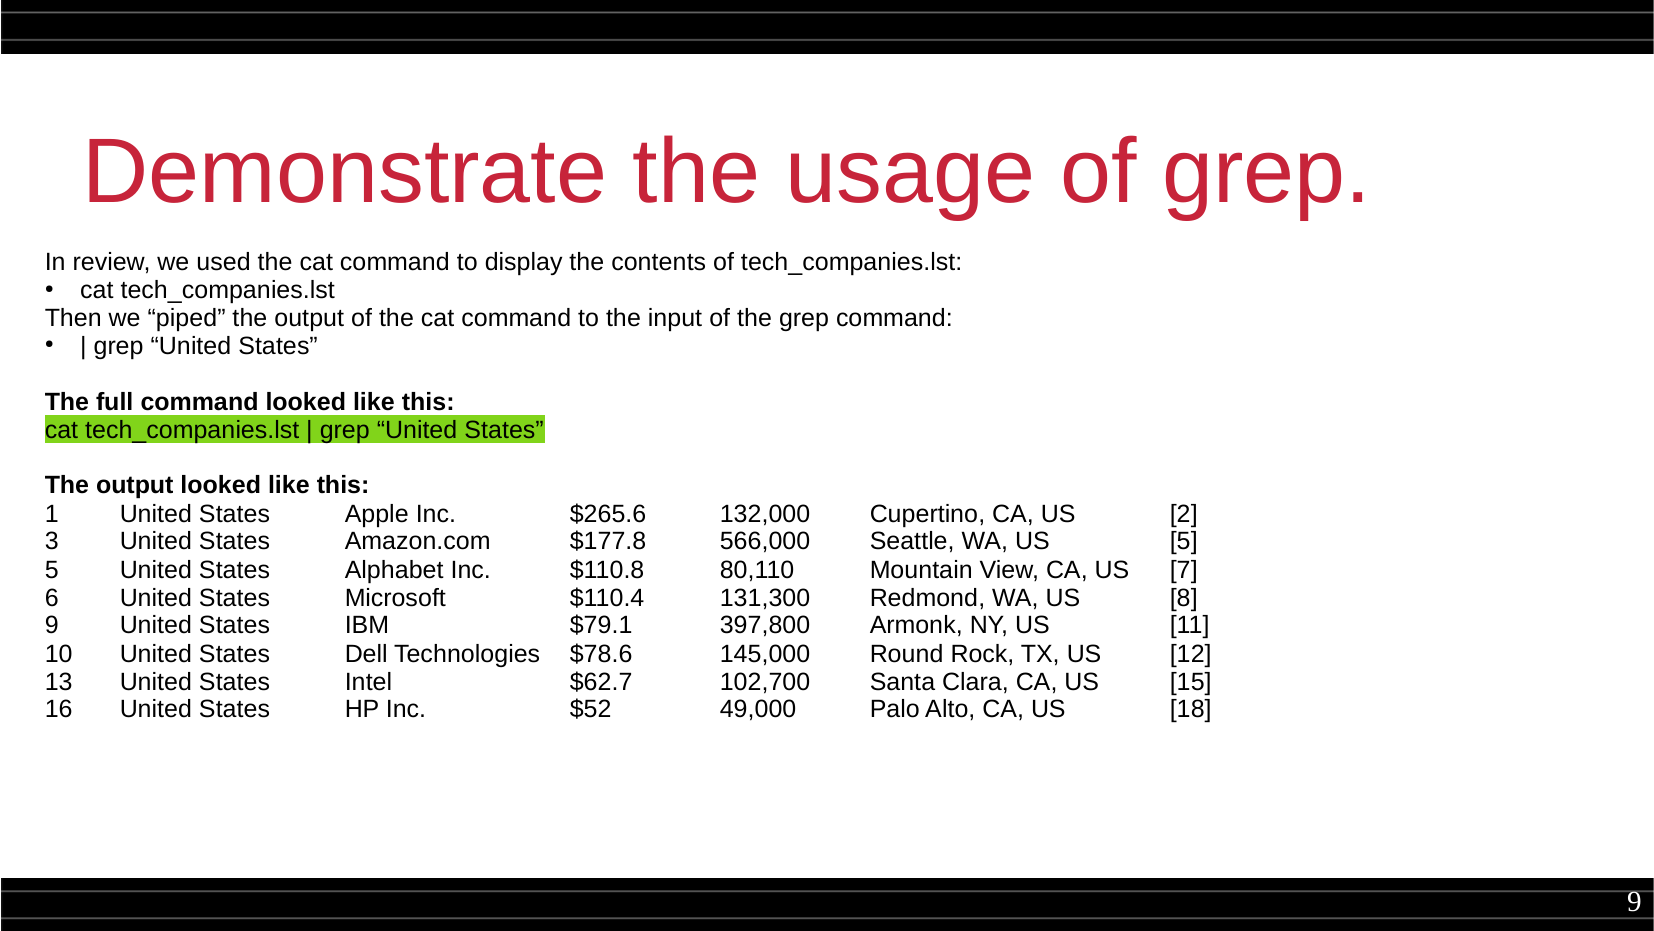

# Demonstrate the usage of grep.
In review, we used the cat command to display the contents of tech_companies.lst:
cat tech_companies.lst
Then we “piped” the output of the cat command to the input of the grep command:
| grep “United States”
The full command looked like this:
cat tech_companies.lst | grep “United States”
The output looked like this:
1 	United States 	Apple Inc. 		$265.6 	132,000 	Cupertino, CA, US 		[2]
3 	United States 	Amazon.com 	$177.8 	566,000 	Seattle, WA, US 		[5]
5 	United States 	Alphabet Inc. 	$110.8 	80,110 	Mountain View, CA, US 	[7]
6 	United States 	Microsoft 		$110.4 	131,300 	Redmond, WA, US 		[8]
9 	United States 	IBM 			$79.1 		397,800 	Armonk, NY, US 		[11]
10 	United States 	Dell Technologies 	$78.6 		145,000 	Round Rock, TX, US 	[12]
13 	United States 	Intel 			$62.7 		102,700 	Santa Clara, CA, US 	[15]
16 	United States 	HP Inc. 		$52 		49,000 	Palo Alto, CA, US 		[18]